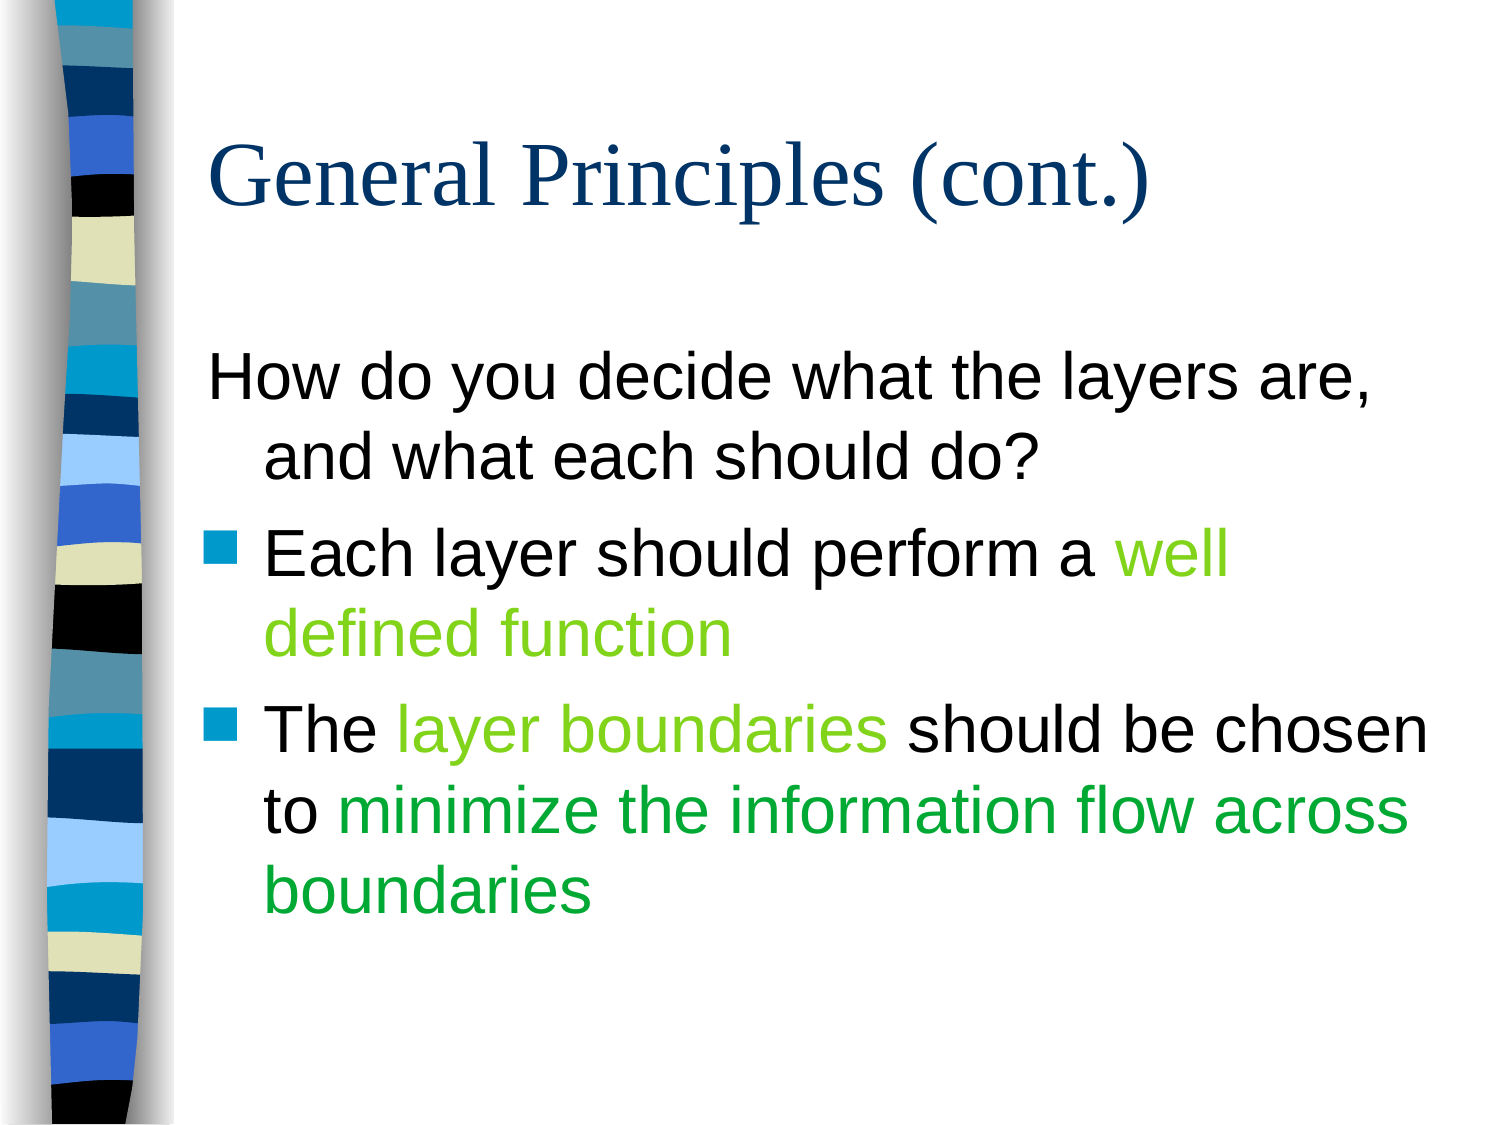

# General Principles (cont.)
How do you decide what the layers are, and what each should do?
Each layer should perform a well defined function
The layer boundaries should be chosen to minimize the information flow across boundaries